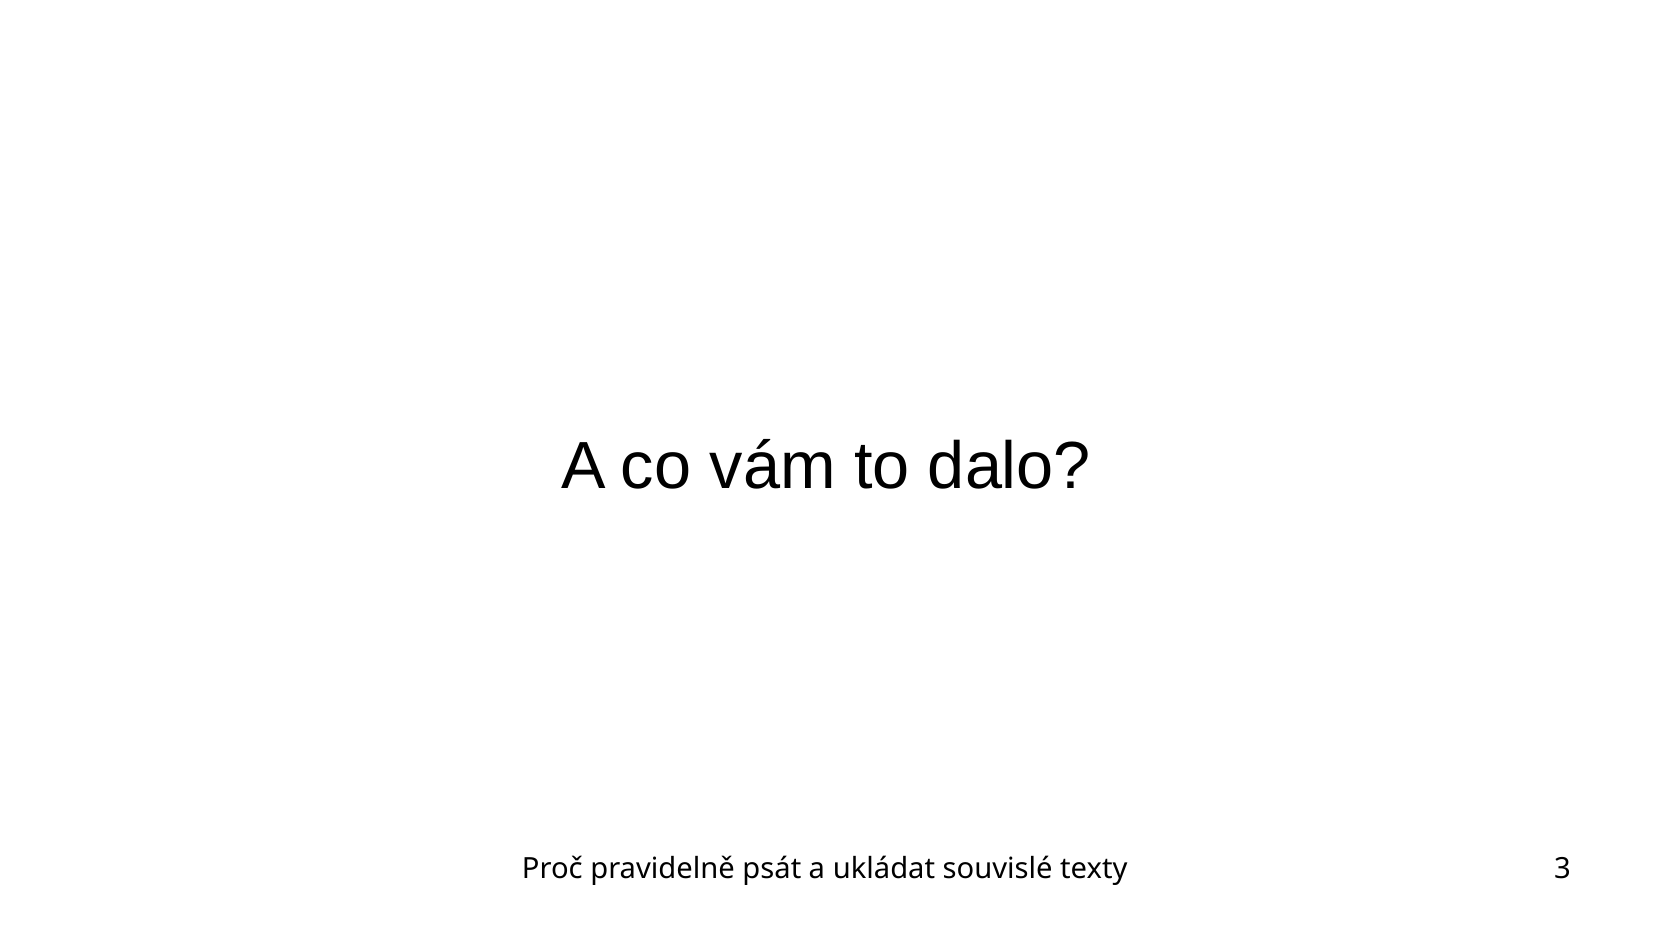

# A co vám to dalo?
Proč pravidelně psát a ukládat souvislé texty
3